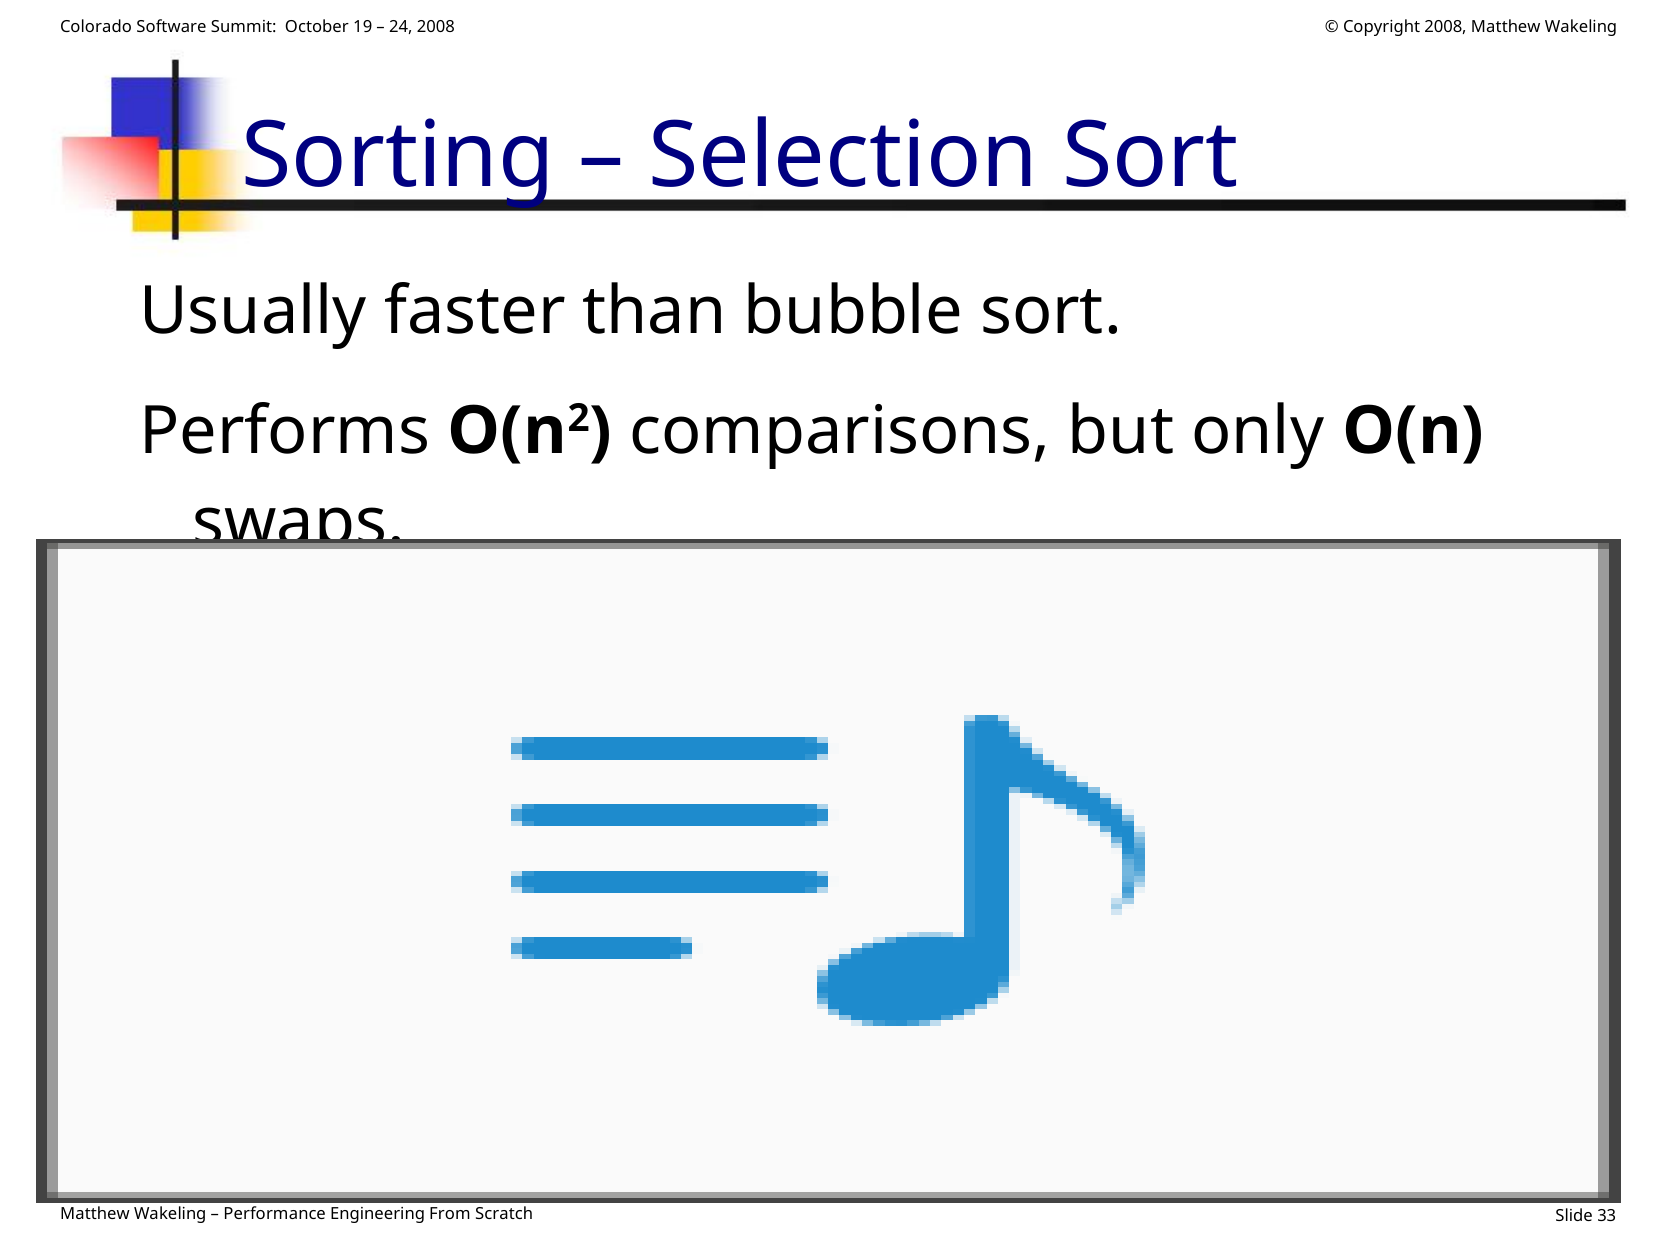

# Sorting – Selection Sort
Usually faster than bubble sort.
Performs O(n2) comparisons, but only O(n) swaps.